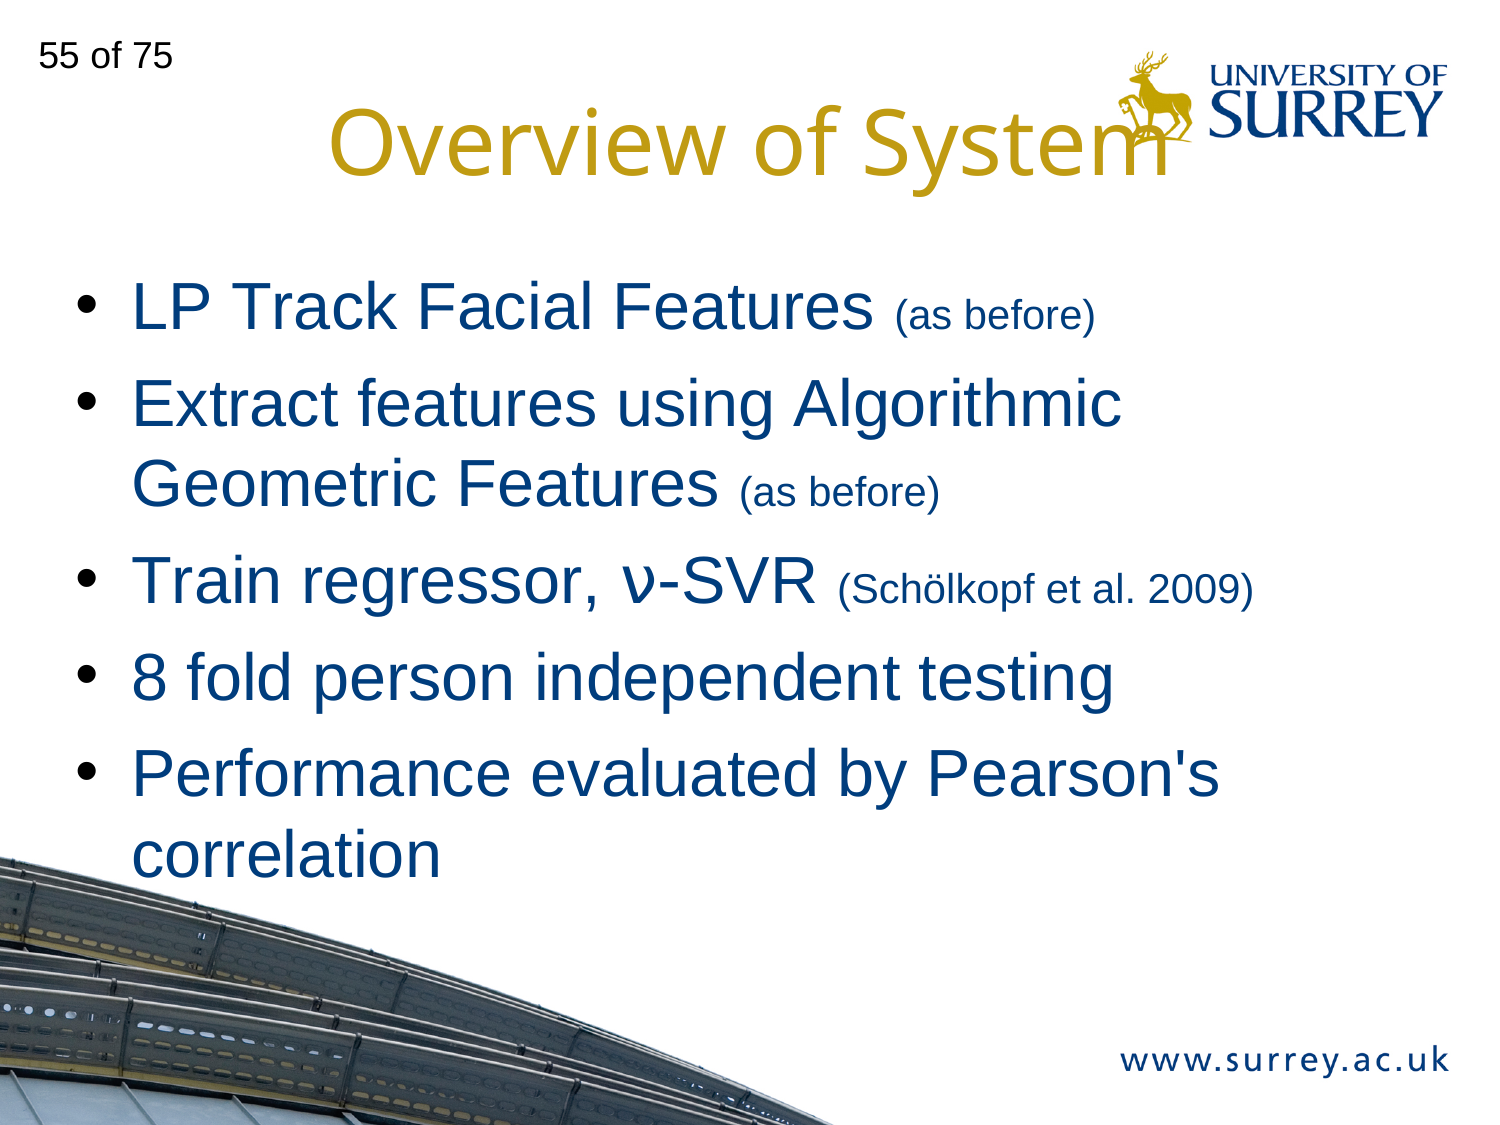

# Overview of System
LP Track Facial Features (as before)
Extract features using Algorithmic Geometric Features (as before)
Train regressor, ν-SVR (Schölkopf et al. 2009)
8 fold person independent testing
Performance evaluated by Pearson's correlation